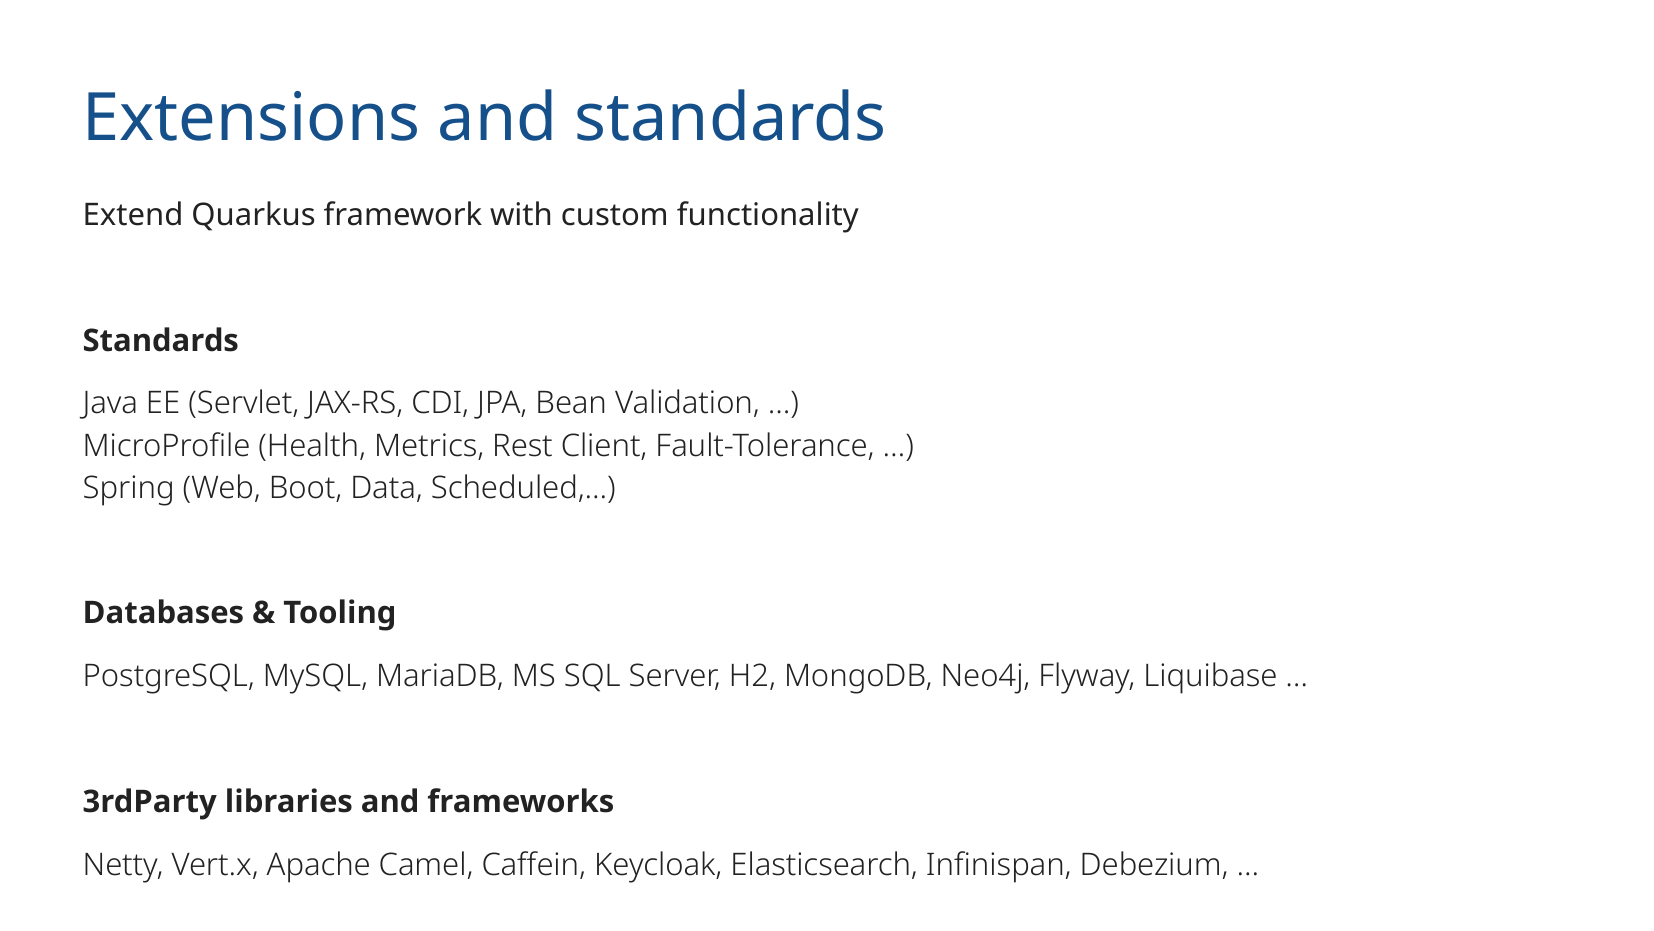

# Extensions and standards
Extend Quarkus framework with custom functionality
Standards
Java EE (Servlet, JAX-RS, CDI, JPA, Bean Validation, ...)
MicroProfile (Health, Metrics, Rest Client, Fault-Tolerance, …)
Spring (Web, Boot, Data, Scheduled,...)
Databases & Tooling
PostgreSQL, MySQL, MariaDB, MS SQL Server, H2, MongoDB, Neo4j, Flyway, Liquibase …
3rdParty libraries and frameworks
Netty, Vert.x, Apache Camel, Caffein, Keycloak, Elasticsearch, Infinispan, Debezium, ...